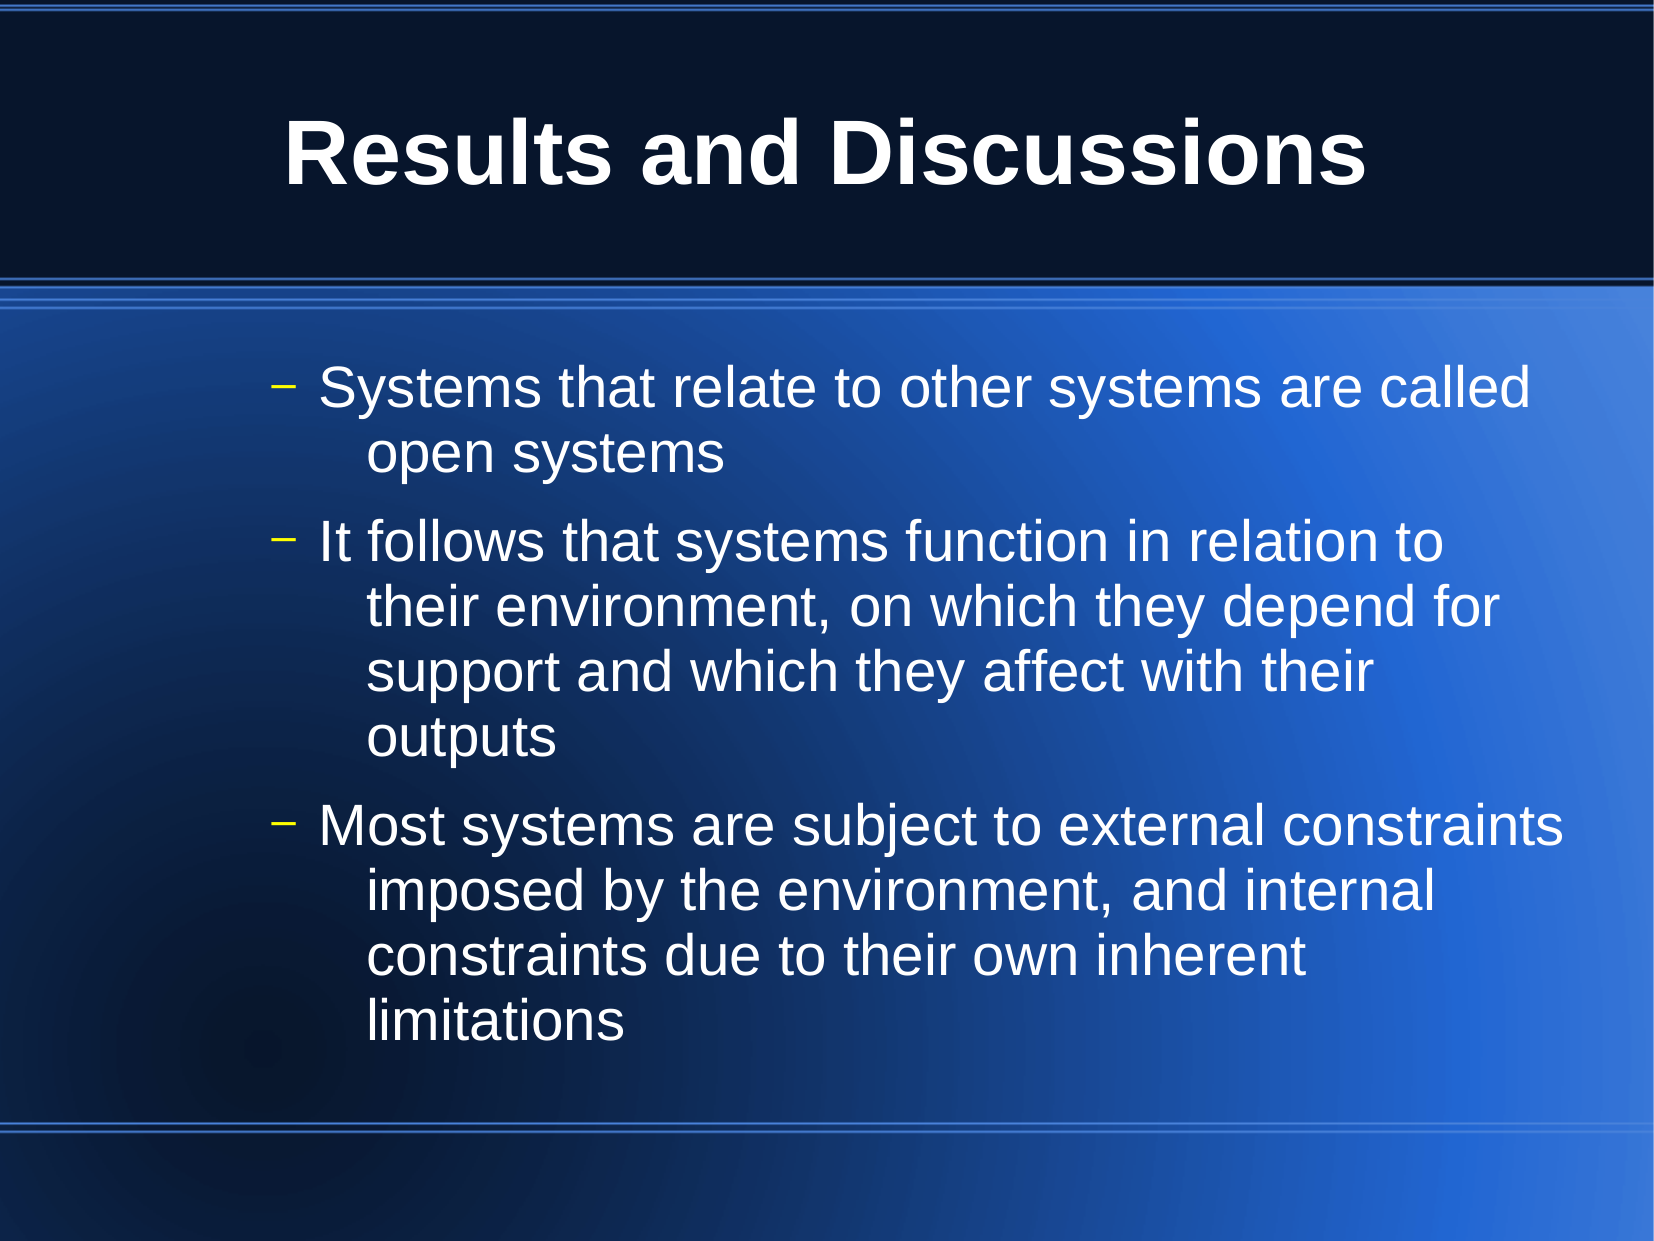

# Results and Discussions
Systems that relate to other systems are called open systems
It follows that systems function in relation to their environment, on which they depend for support and which they affect with their outputs
Most systems are subject to external constraints imposed by the environment, and internal constraints due to their own inherent limitations